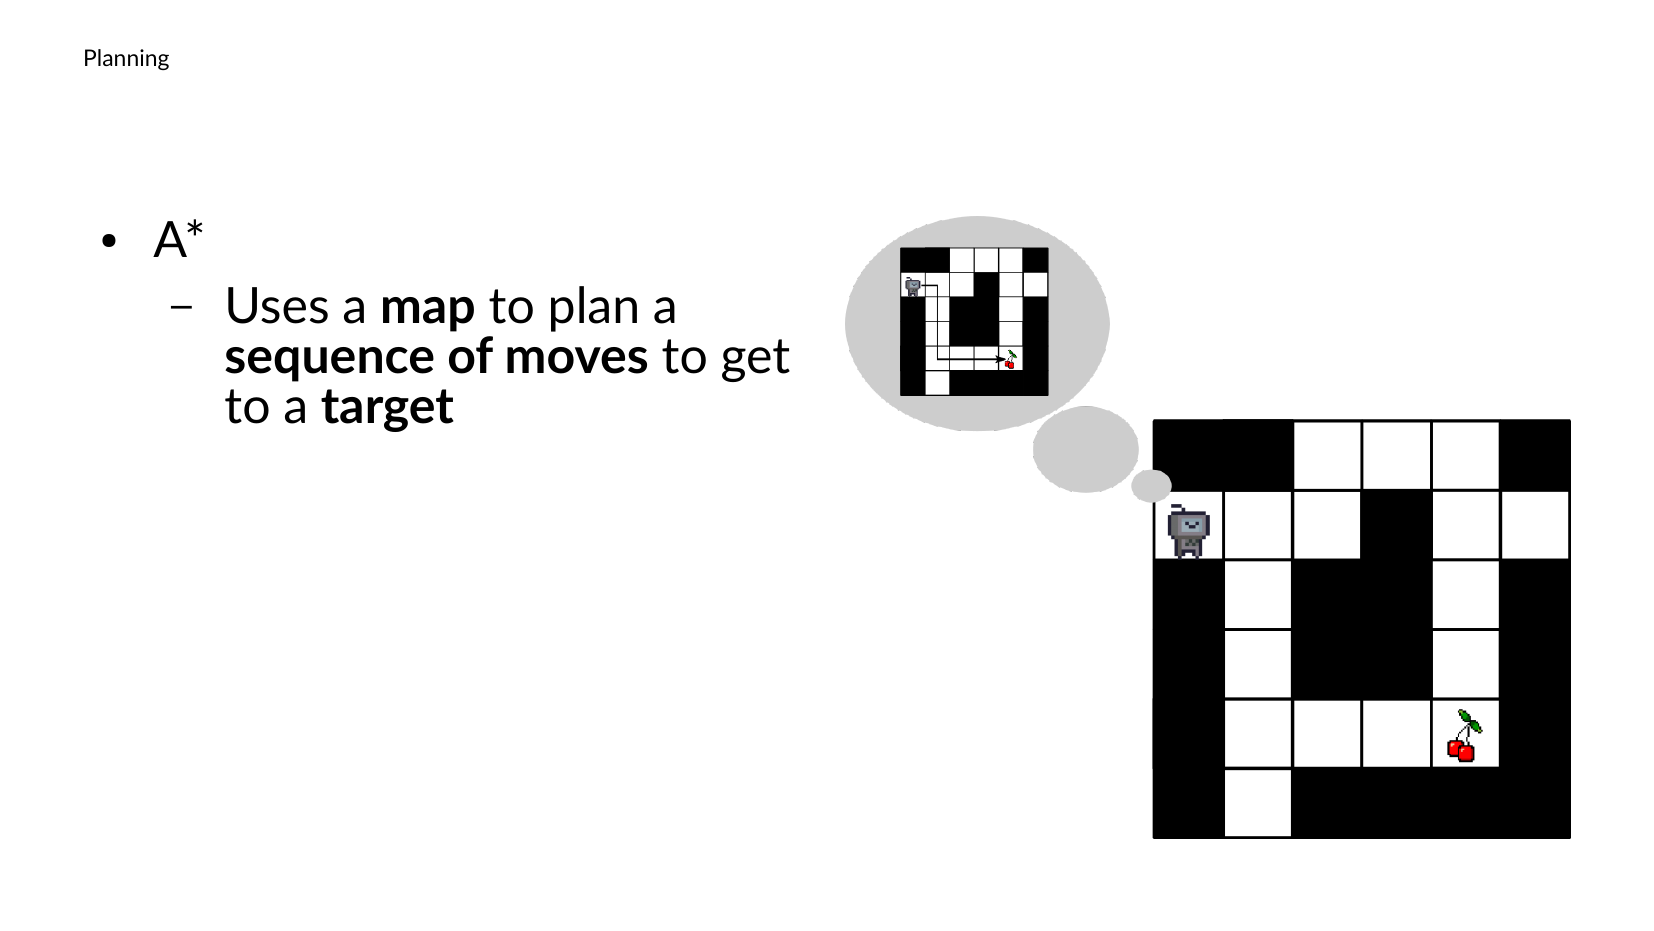

# Planning
A*
Uses a map to plan a sequence of moves to get to a target